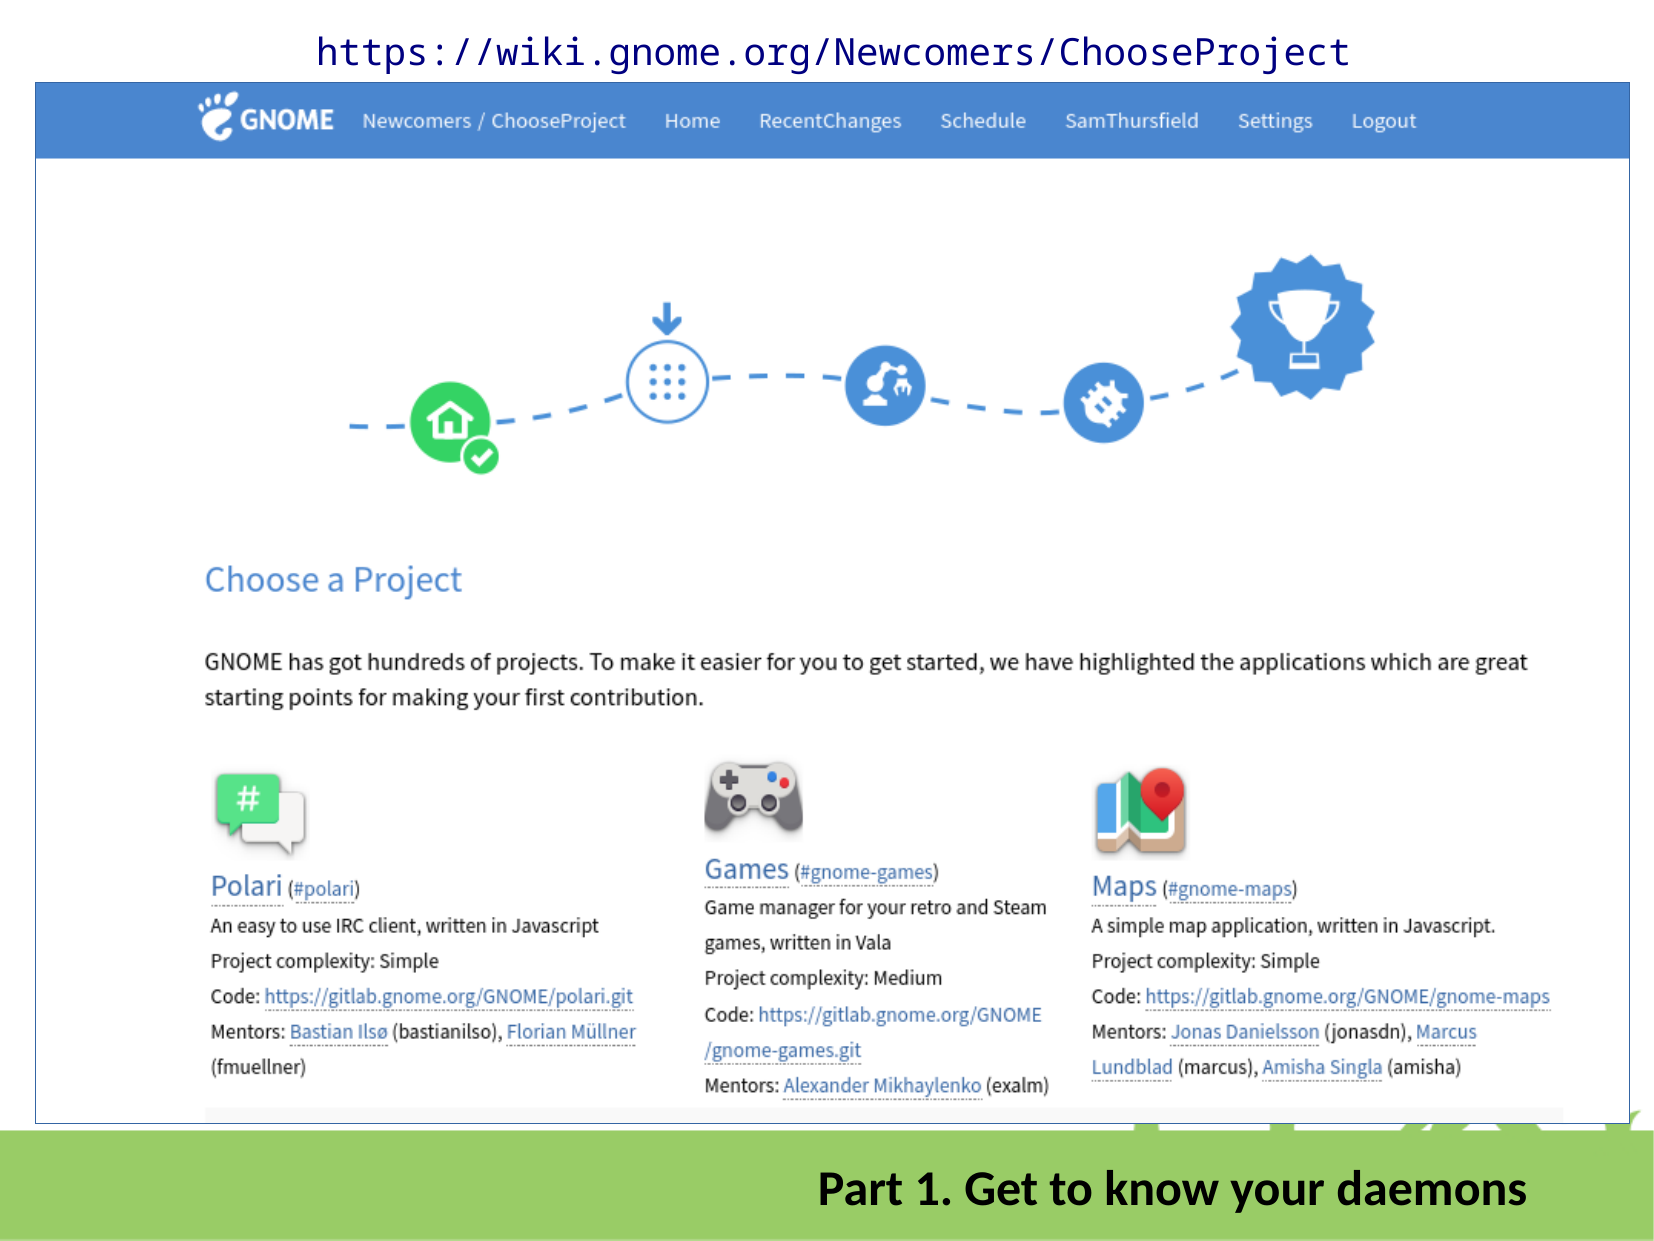

https://wiki.gnome.org/Newcomers/ChooseProject
newcomer guide –
only apps
(11 out of the “hundreds of projects”)
how many people
got started with this ?
Part 1. Get to know your daemons